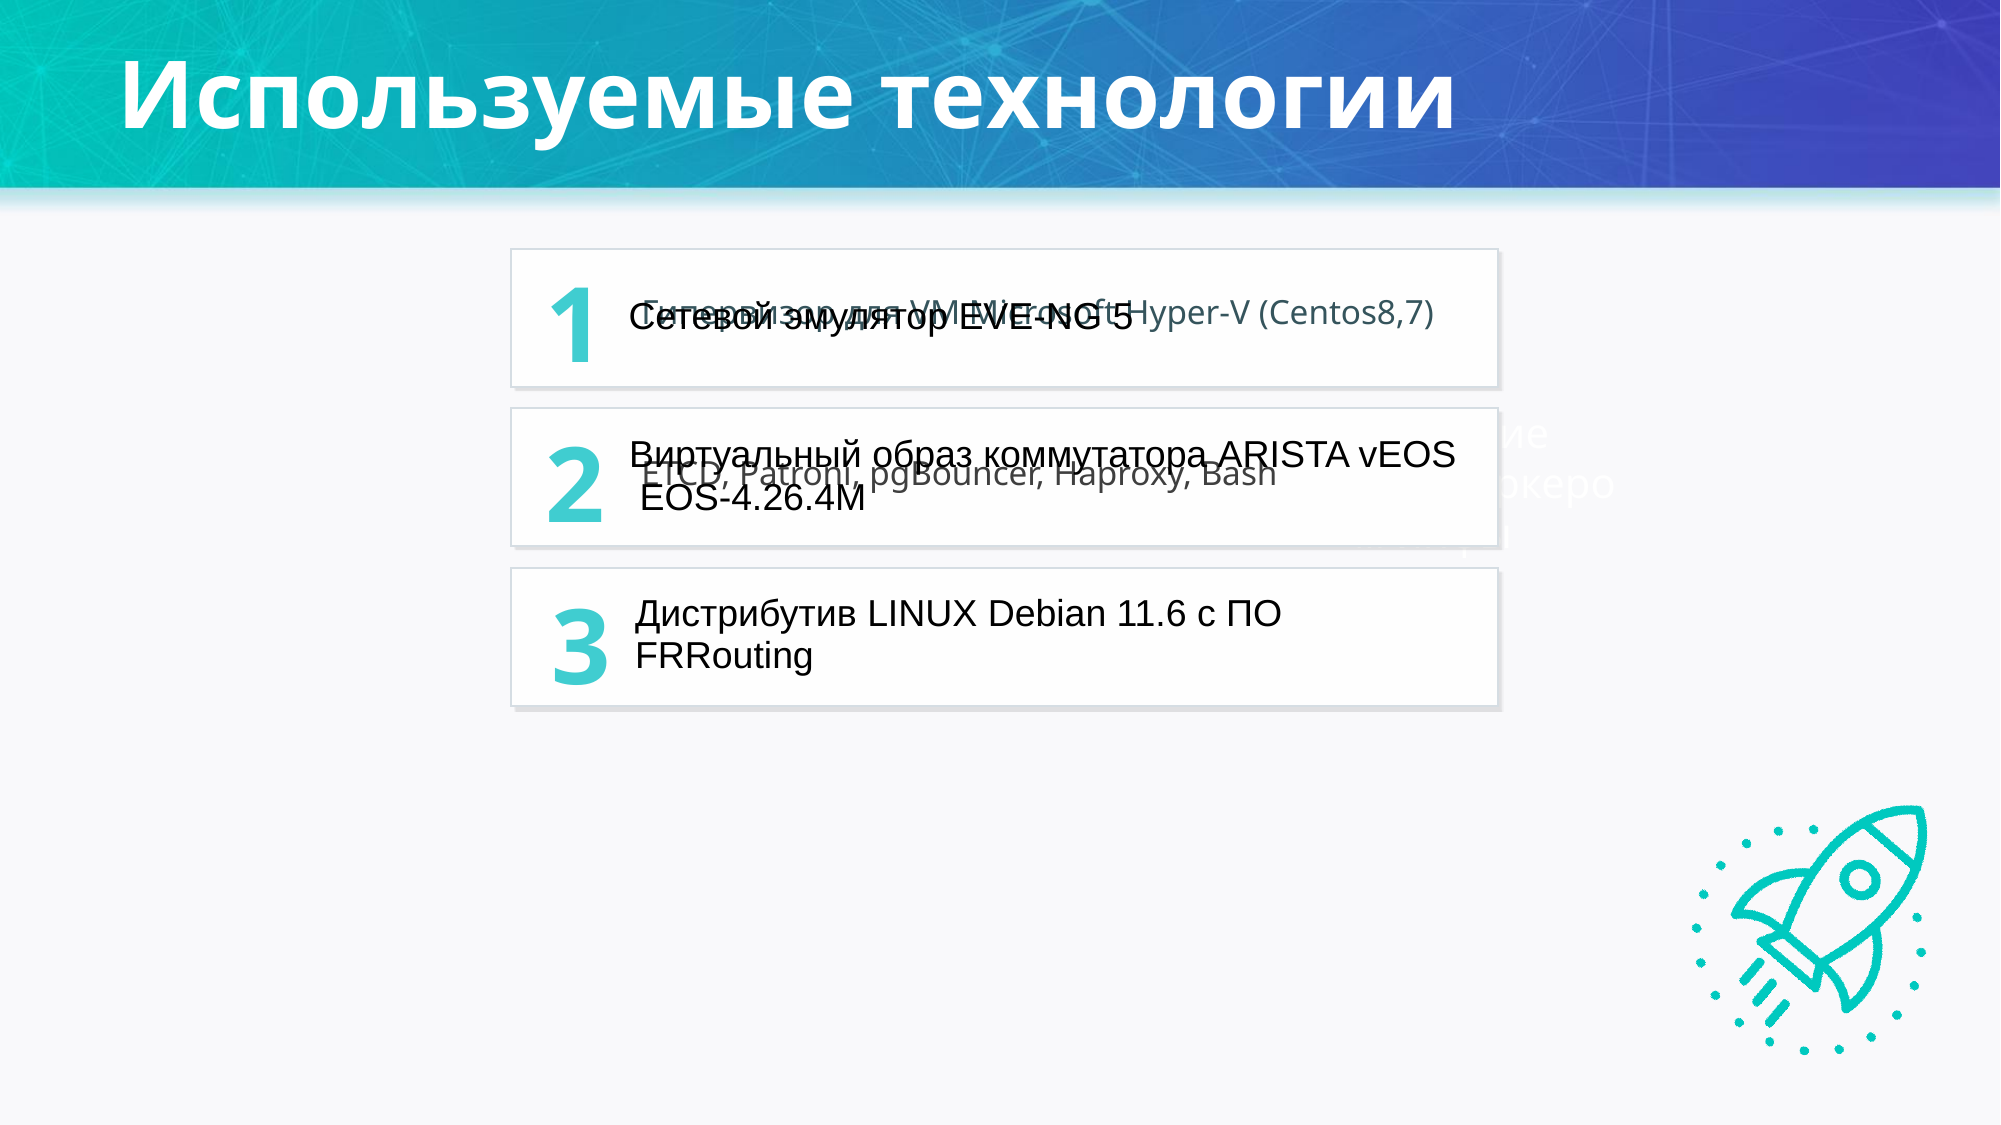

Используемые технологии
1
Сетевой эмулятор EVE-NG 5
Гипервизор для VM Microsoft Hyper-V (Centos8,7)
2
Выделение фигурой/маркером инфы
Виртуальный образ коммутатора ARISTA vEOS EOS-4.26.4M
ETCD, Patroni, pgBouncer, Haproxy, Bash
Дистрибутив LINUX Debian 11.6 с ПО FRRouting
3